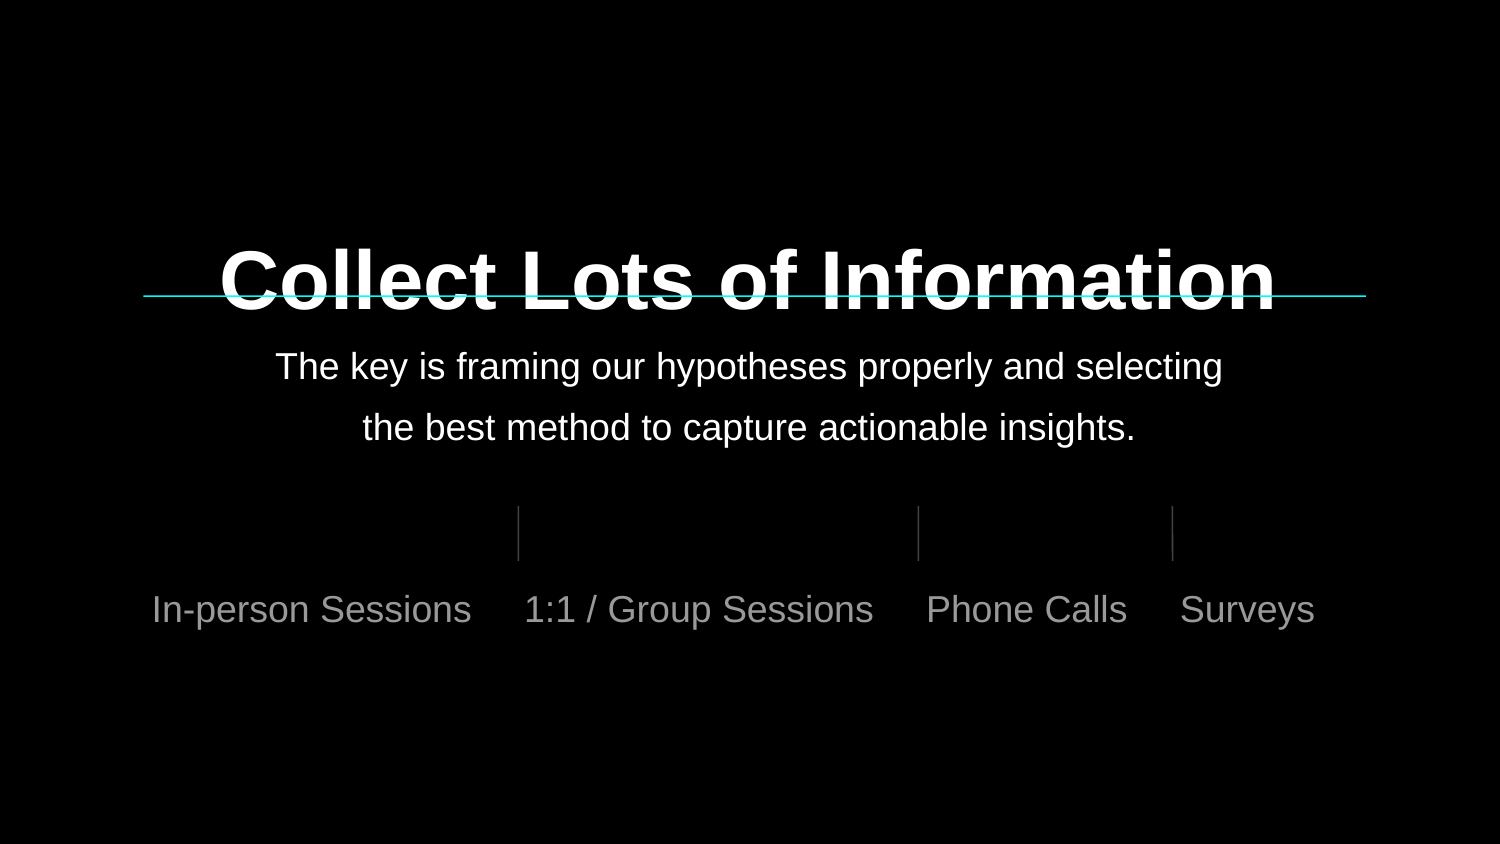

# Collect Lots of Information The key is framing our hypotheses properly and selecting the best method to capture actionable insights. In-person Sessions 1:1 / Group Sessions Phone Calls Surveys